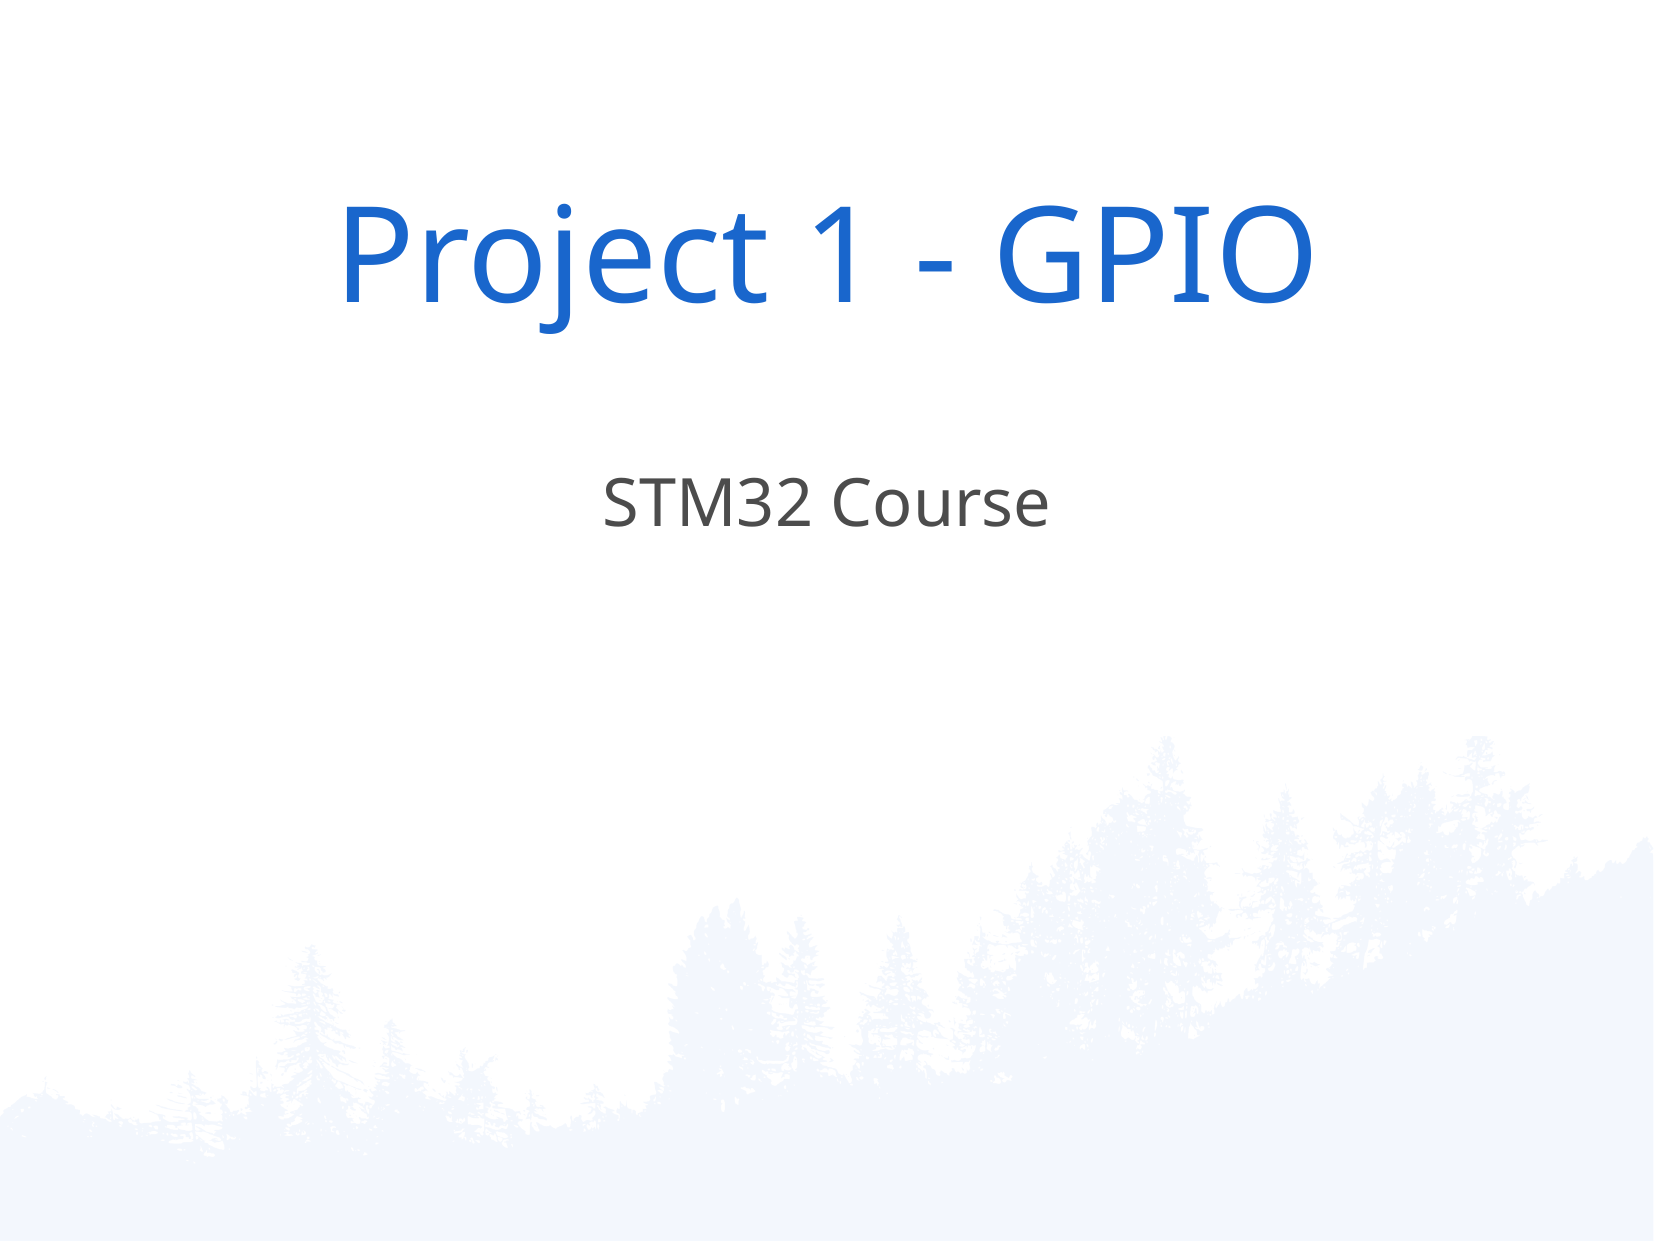

# Project 1 - GPIO
STM32 Course